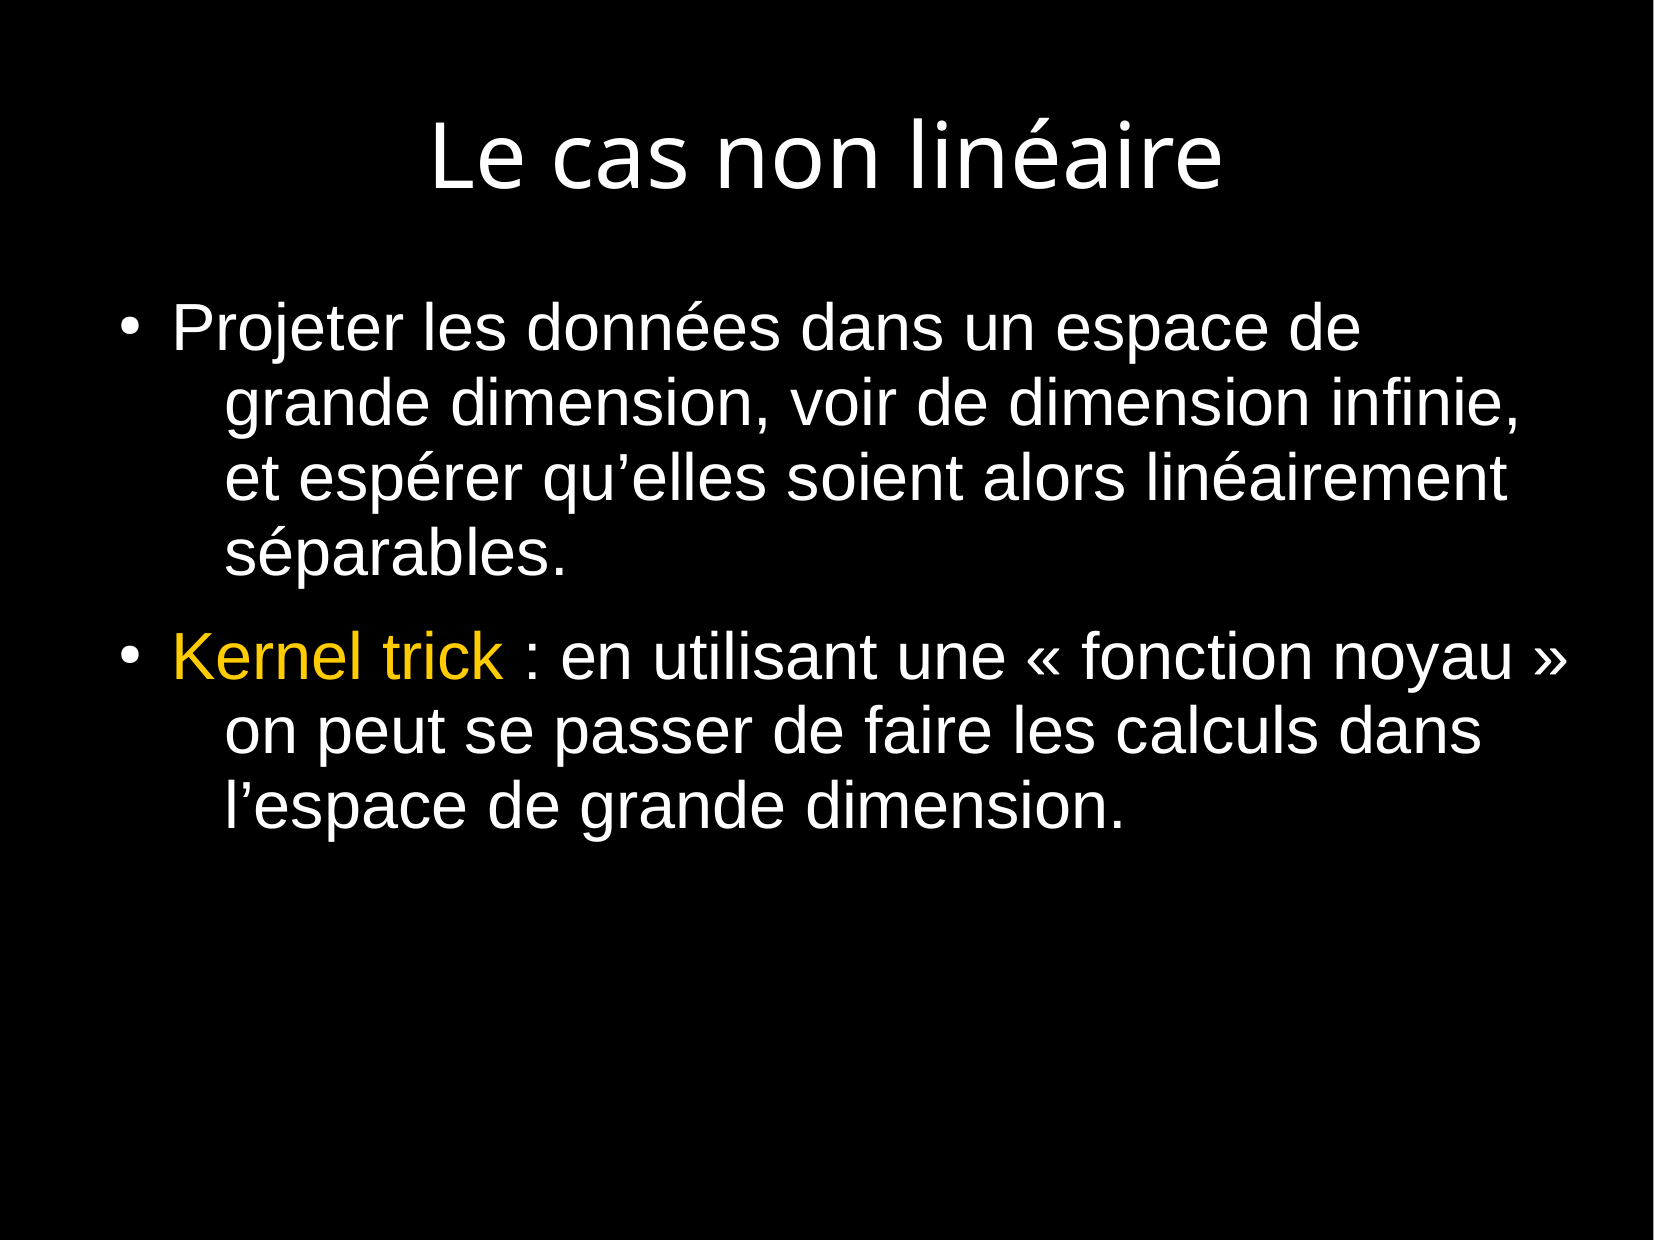

# Le cas non linéaire
Projeter les données dans un espace de grande dimension, voir de dimension infinie, et espérer qu’elles soient alors linéairement séparables.
Kernel trick : en utilisant une « fonction noyau » on peut se passer de faire les calculs dans l’espace de grande dimension.